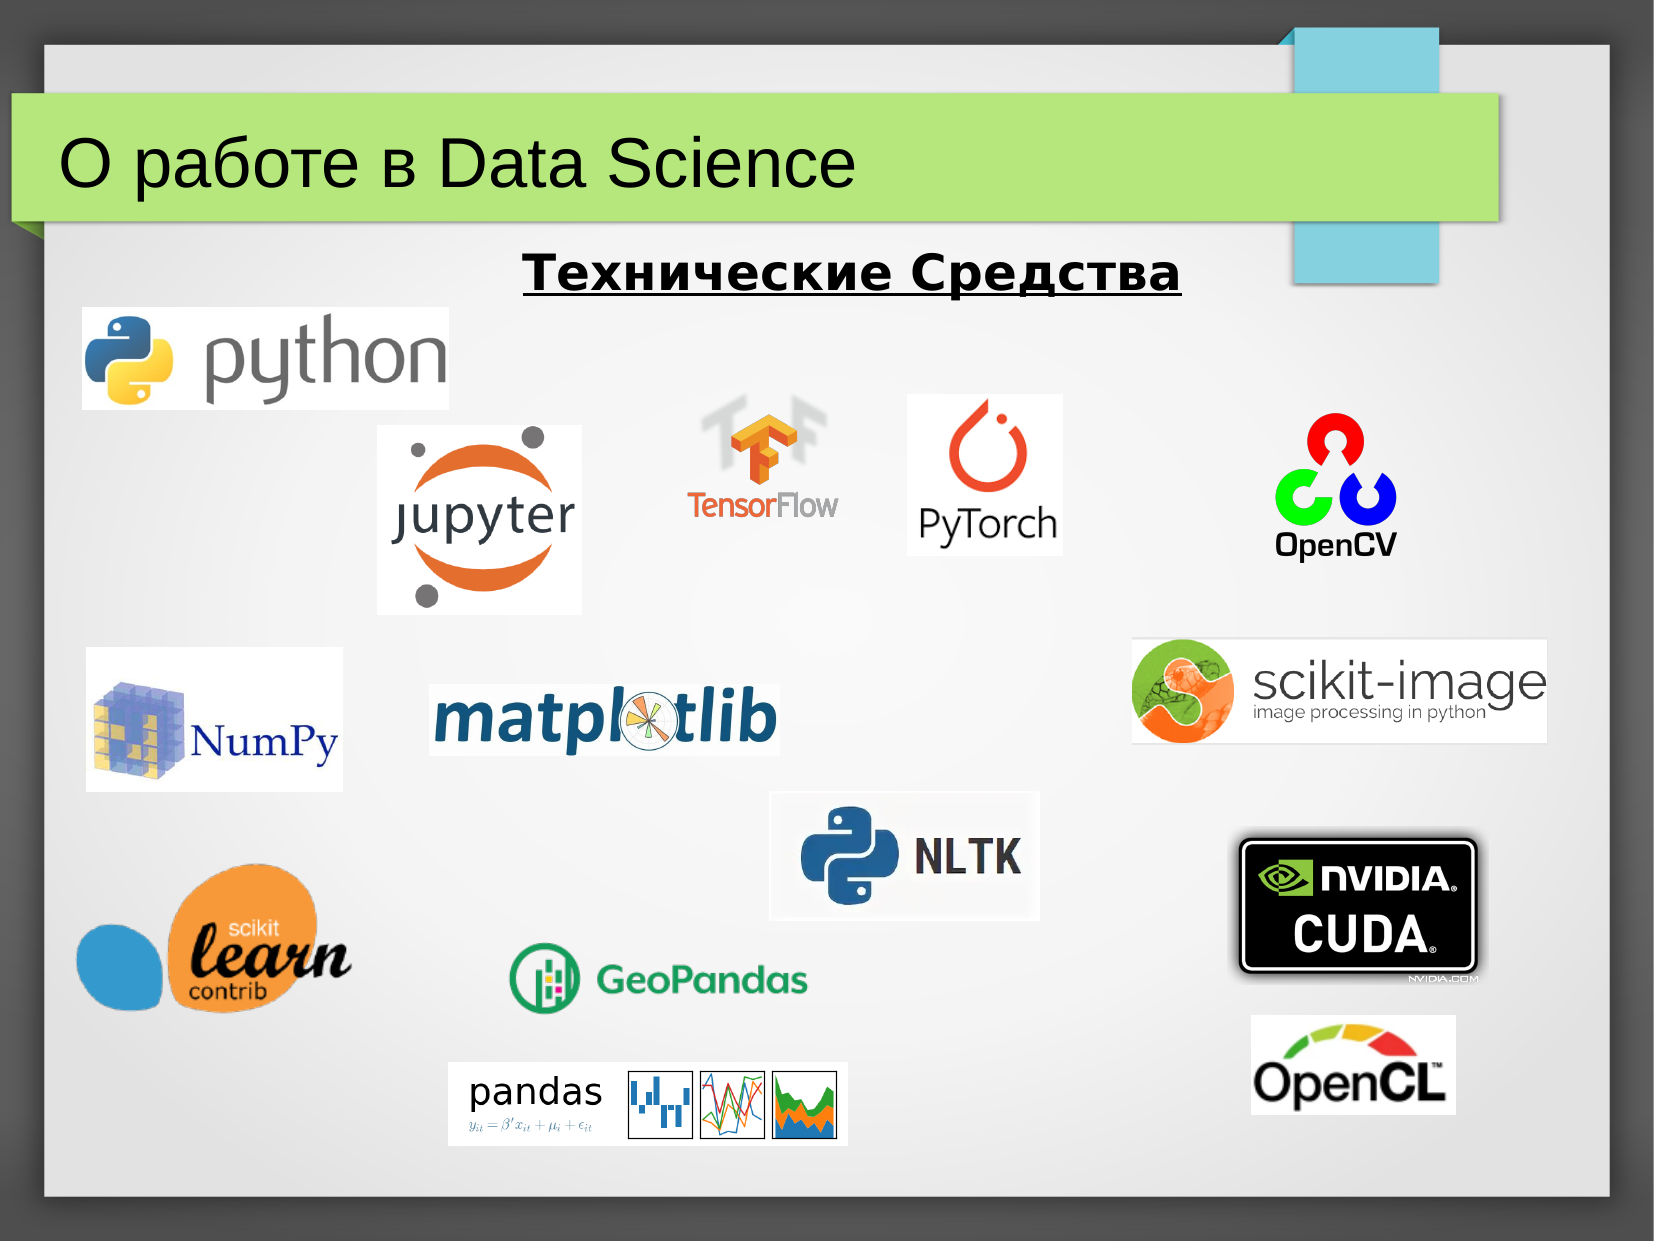

# О работе в Data Science
Технические Средства